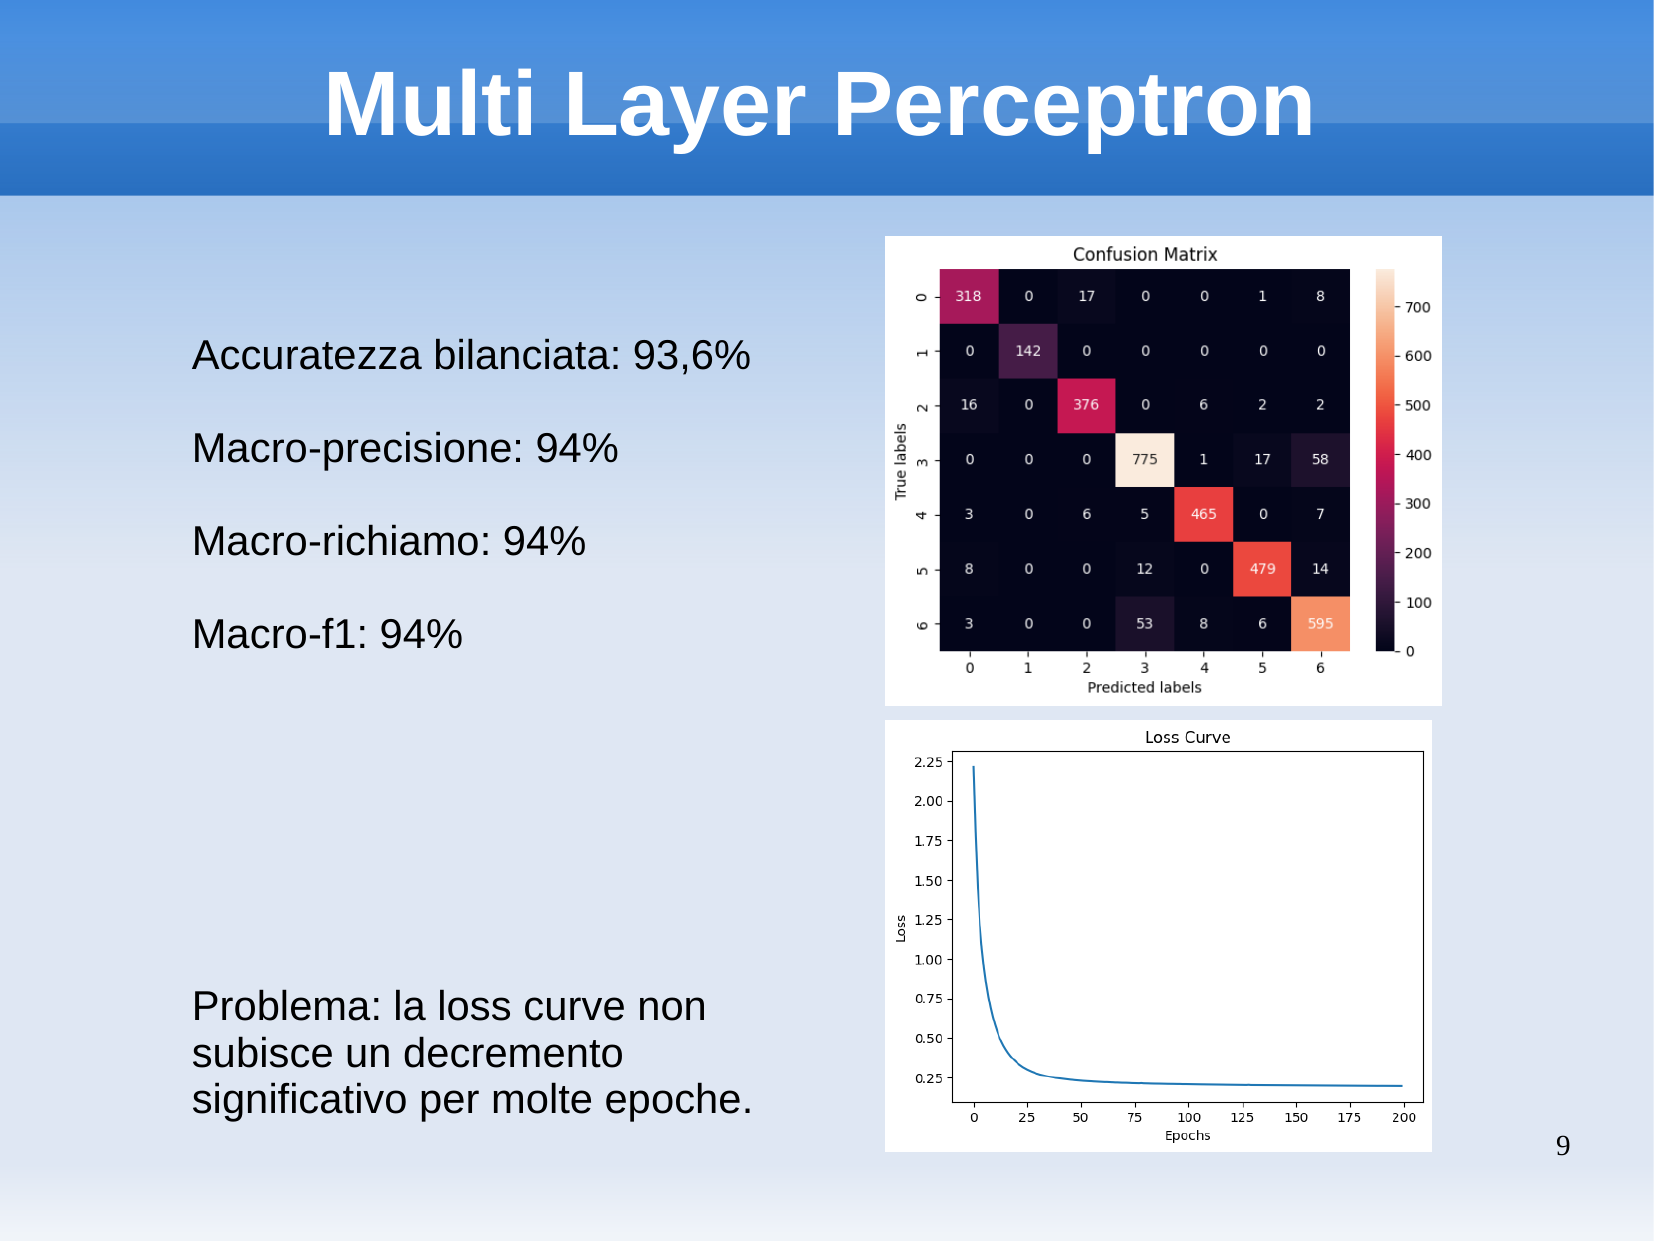

# Multi Layer Perceptron
Accuratezza bilanciata: 93,6%
Macro-precisione: 94%
Macro-richiamo: 94%
Macro-f1: 94%
Problema: la loss curve non subisce un decremento significativo per molte epoche.
9